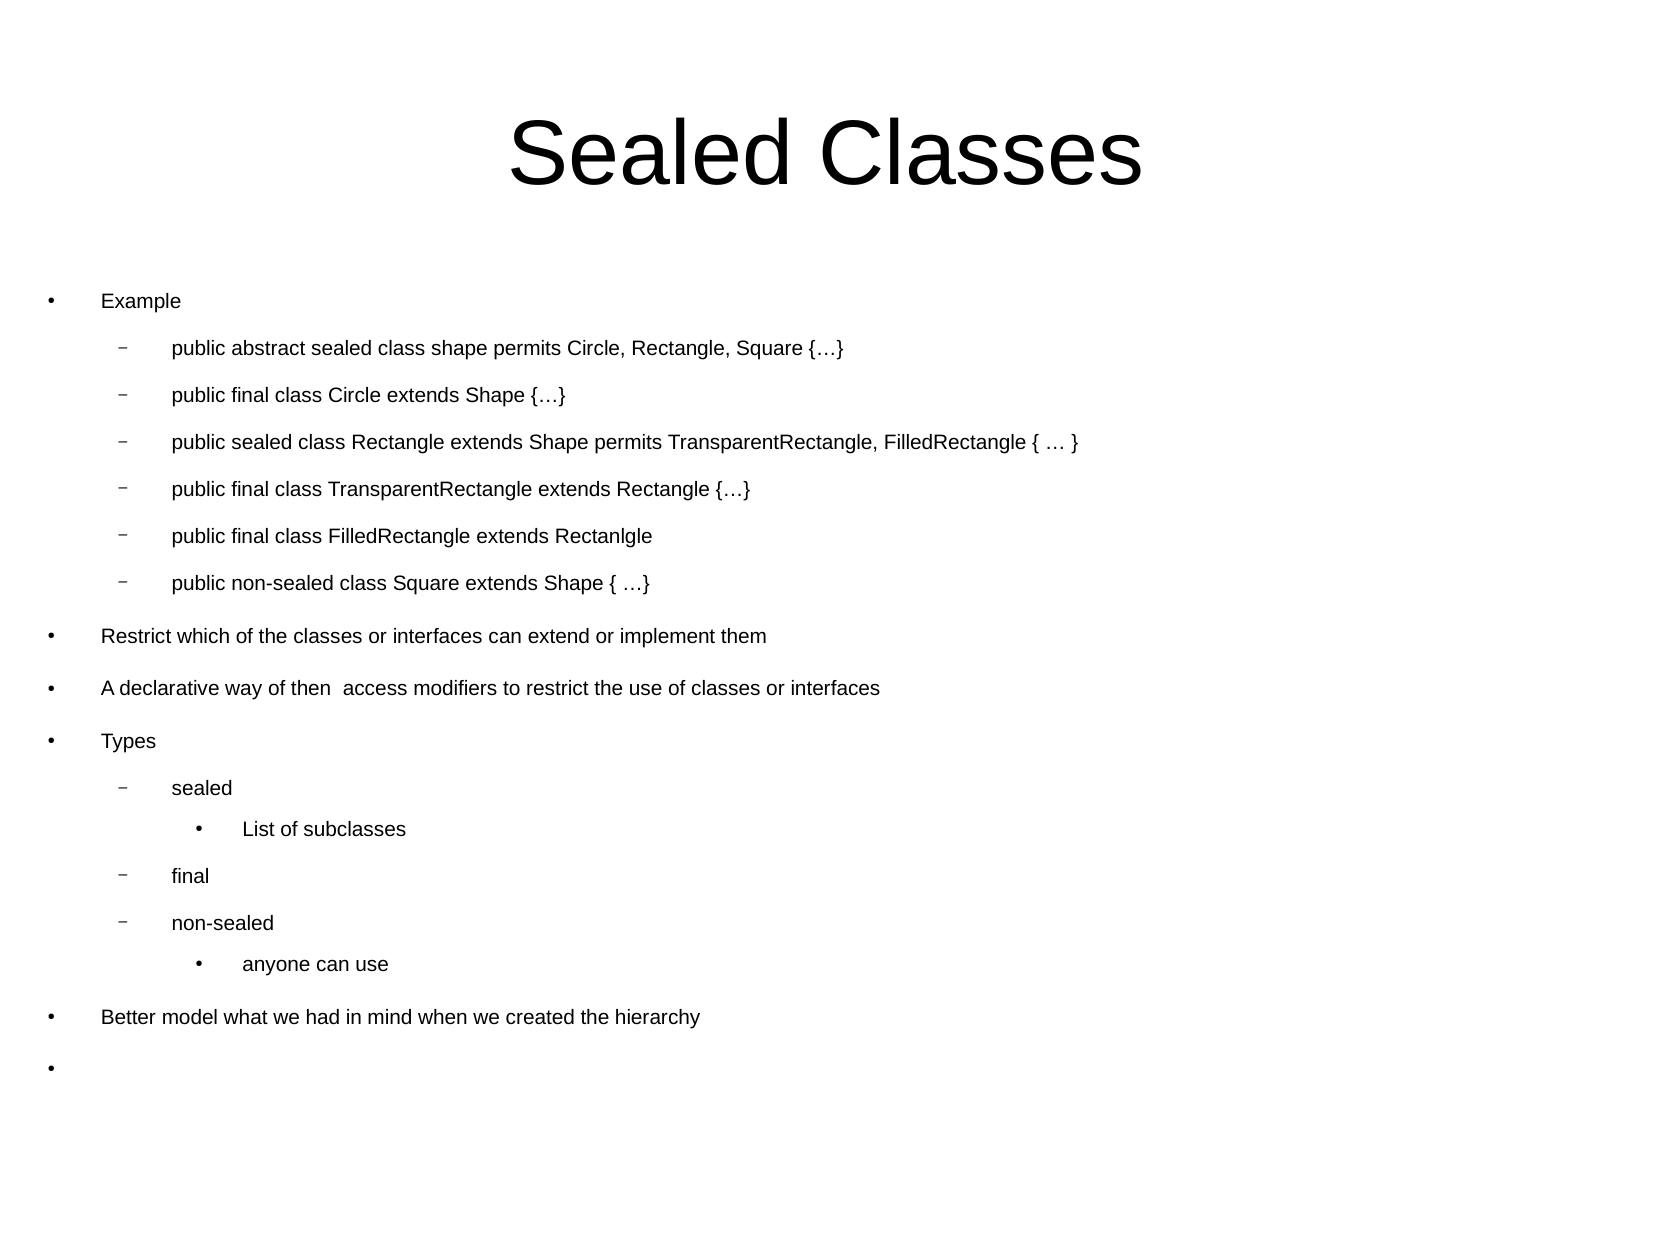

# Sealed Classes
Example
public abstract sealed class shape permits Circle, Rectangle, Square {…}
public final class Circle extends Shape {…}
public sealed class Rectangle extends Shape permits TransparentRectangle, FilledRectangle { … }
public final class TransparentRectangle extends Rectangle {…}
public final class FilledRectangle extends Rectanlgle
public non-sealed class Square extends Shape { …}
Restrict which of the classes or interfaces can extend or implement them
A declarative way of then access modifiers to restrict the use of classes or interfaces
Types
sealed
List of subclasses
final
non-sealed
anyone can use
Better model what we had in mind when we created the hierarchy